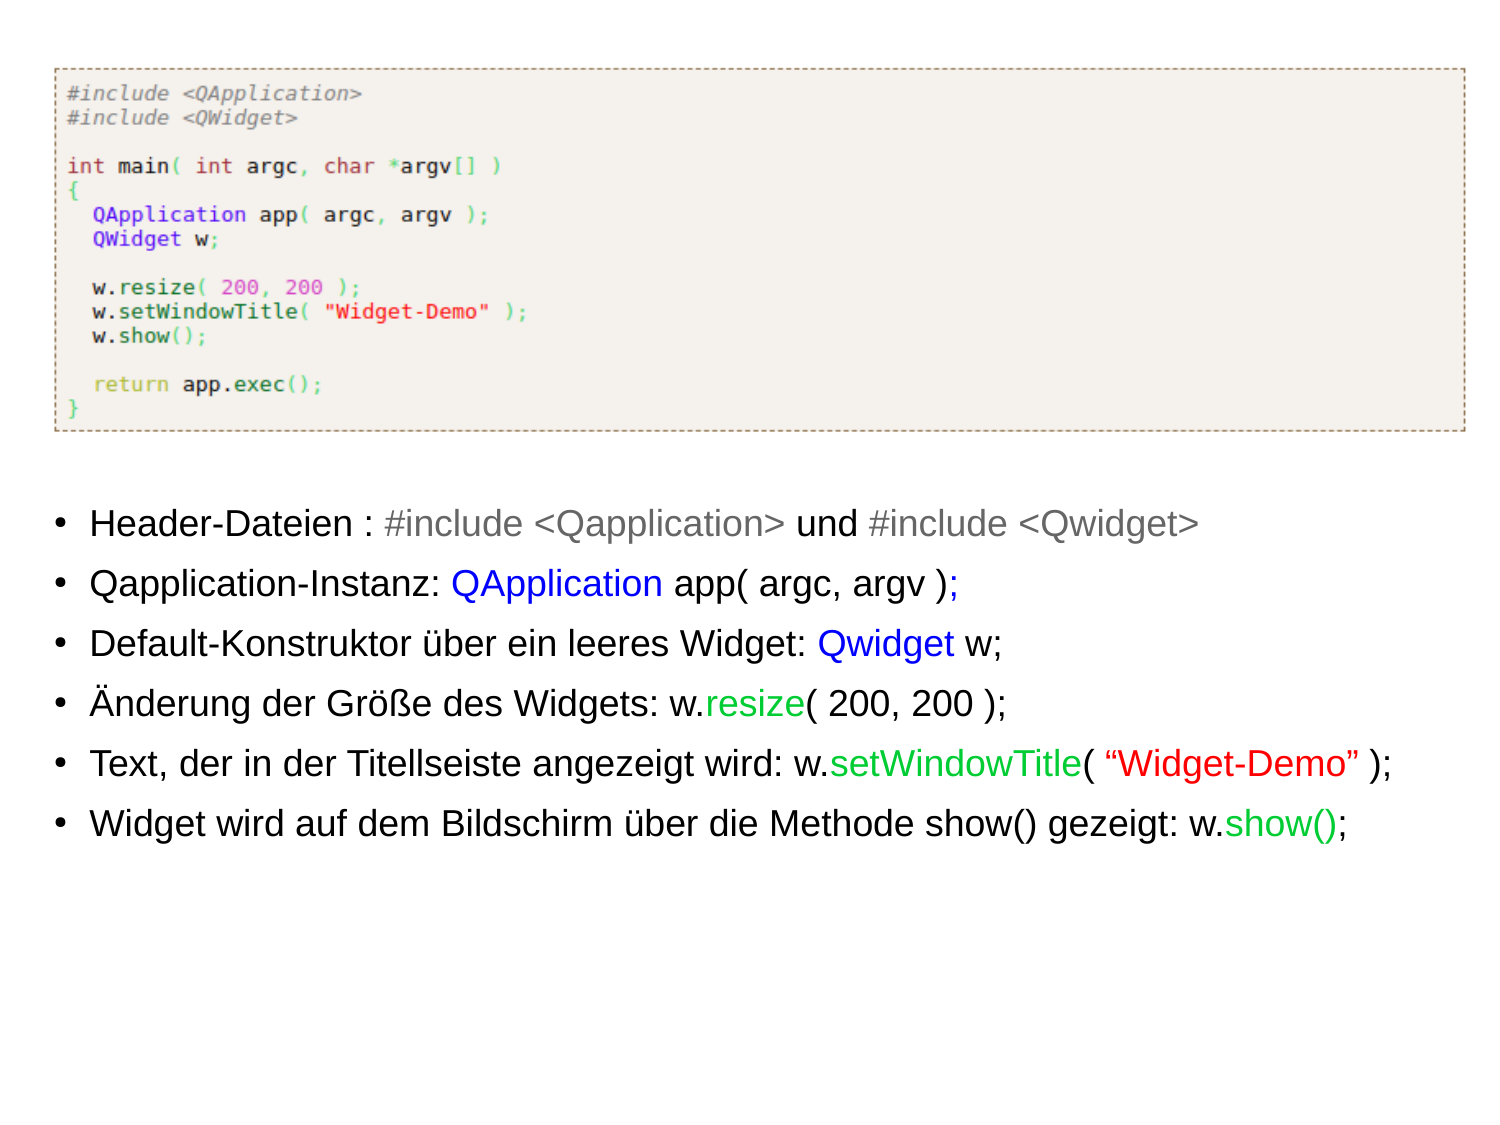

Header-Dateien : #include <Qapplication> und #include <Qwidget>
Qapplication-Instanz: QApplication app( argc, argv );
Default-Konstruktor über ein leeres Widget: Qwidget w;
Änderung der Größe des Widgets: w.resize( 200, 200 );
Text, der in der Titellseiste angezeigt wird: w.setWindowTitle( “Widget-Demo” );
Widget wird auf dem Bildschirm über die Methode show() gezeigt: w.show();